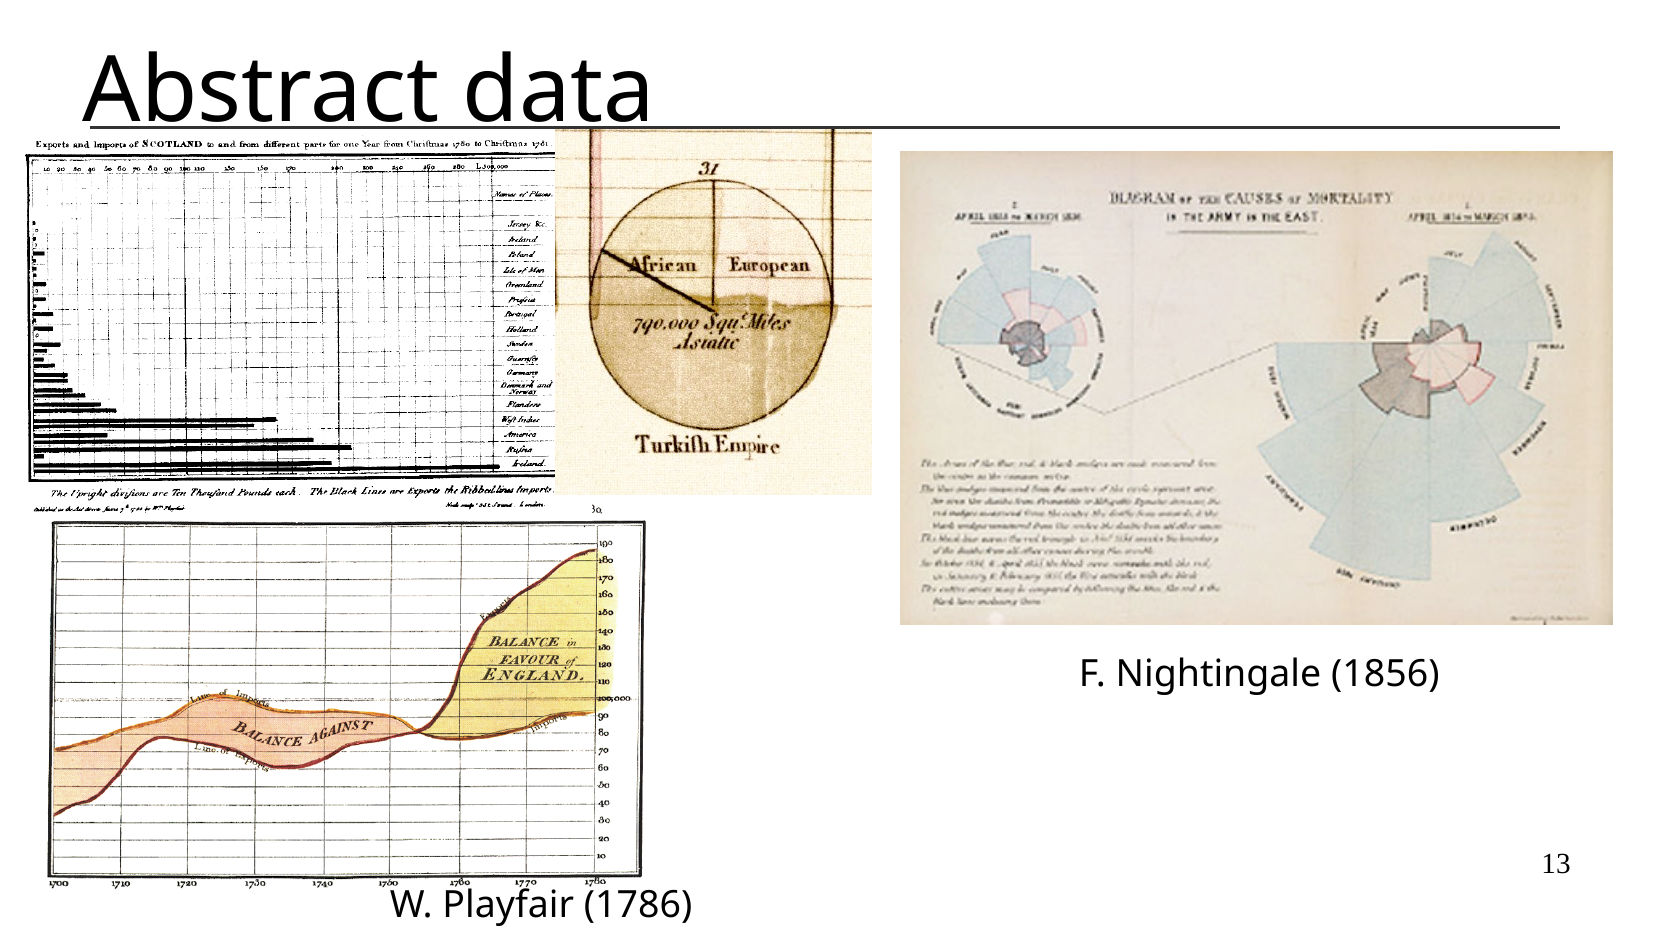

# Abstract data
F. Nightingale (1856)
13
W. Playfair (1786)